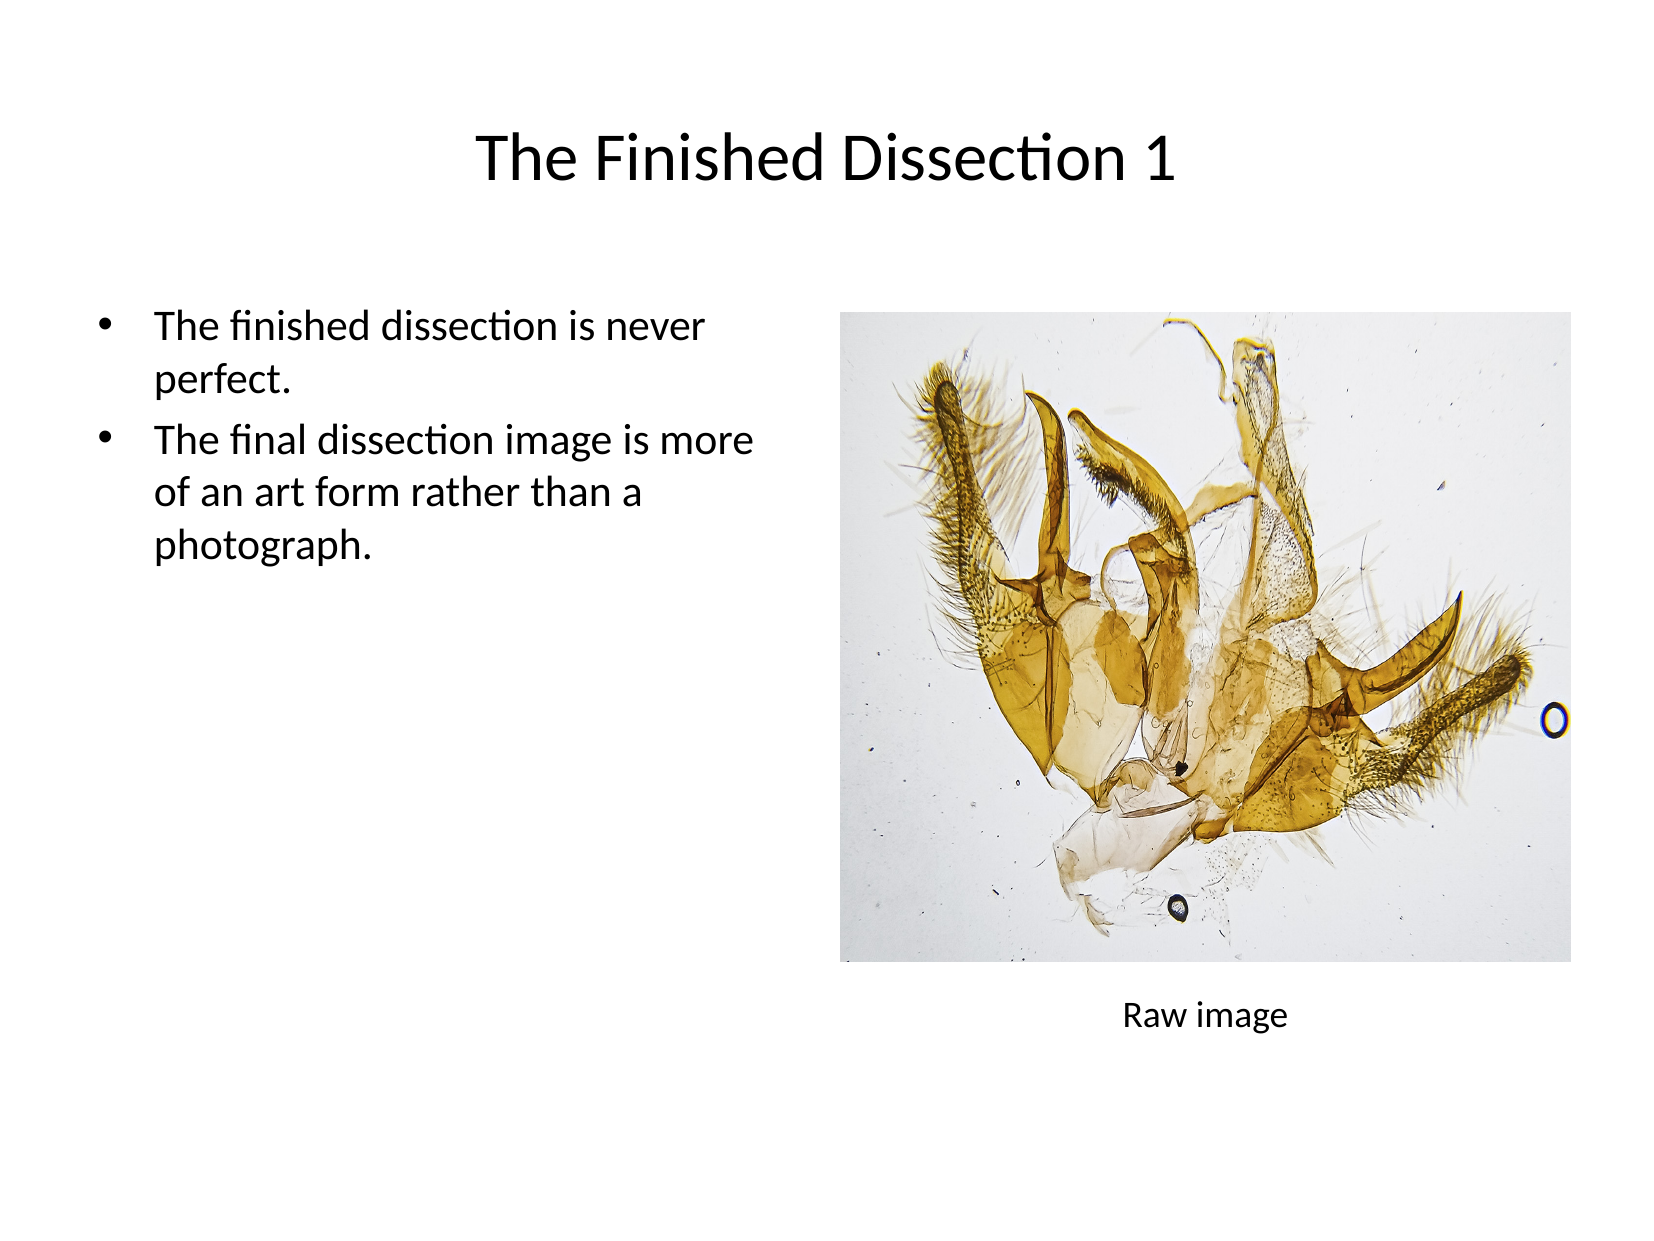

# The Finished Dissection 1
The finished dissection is never perfect.
The final dissection image is more of an art form rather than a photograph.
Raw image